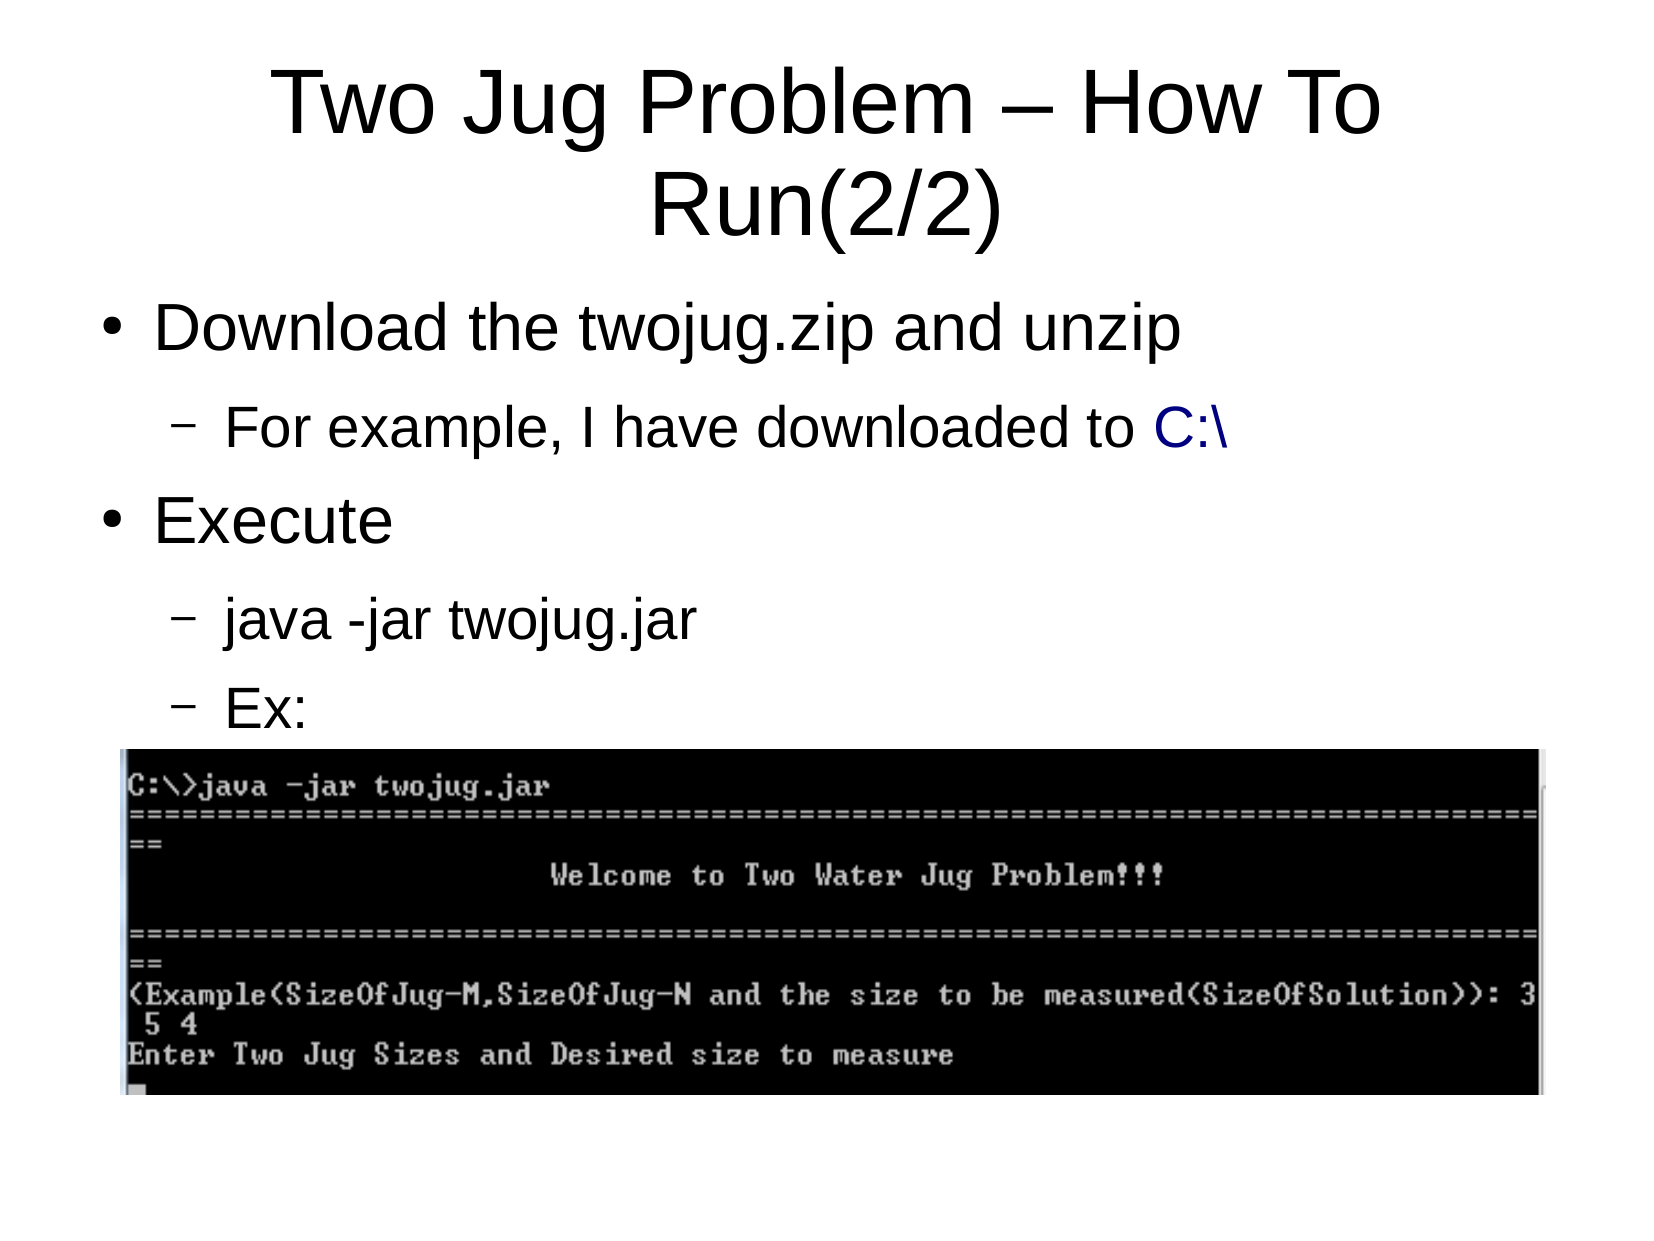

# Two Jug Problem – How To Run(2/2)
Download the twojug.zip and unzip
For example, I have downloaded to C:\
Execute
java -jar twojug.jar
Ex: